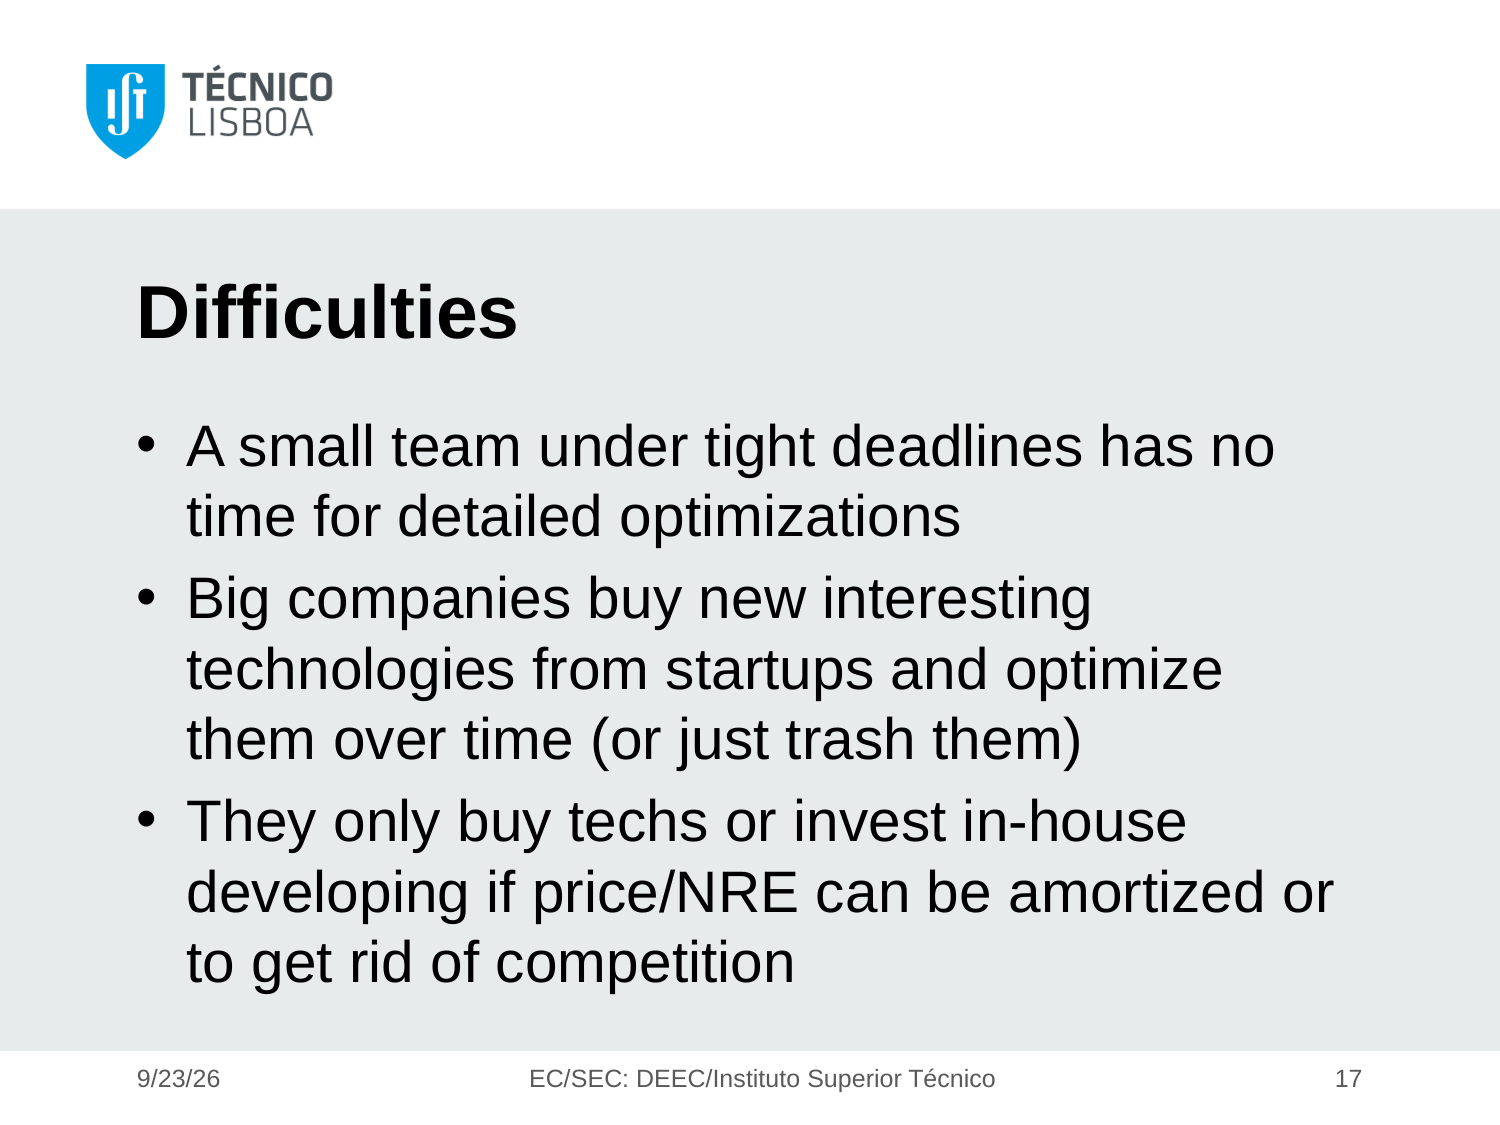

# Difficulties
A small team under tight deadlines has no time for detailed optimizations
Big companies buy new interesting technologies from startups and optimize them over time (or just trash them)
They only buy techs or invest in-house developing if price/NRE can be amortized or to get rid of competition
EC/SEC: DEEC/Instituto Superior Técnico